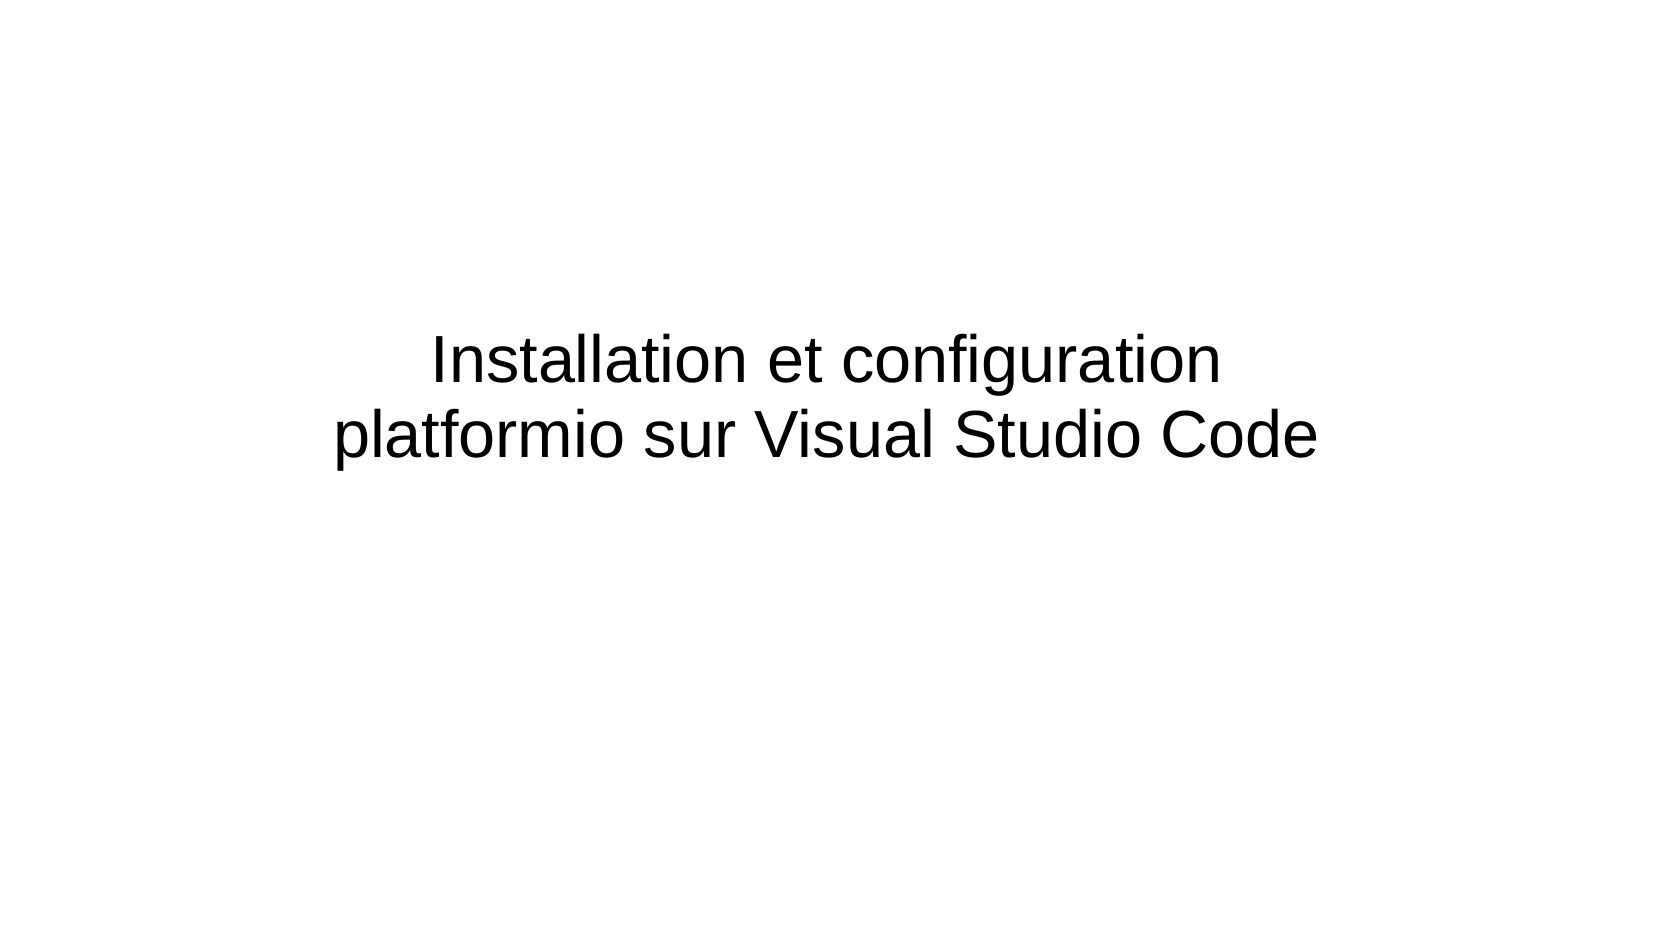

# Installation et configuration
platformio sur Visual Studio Code